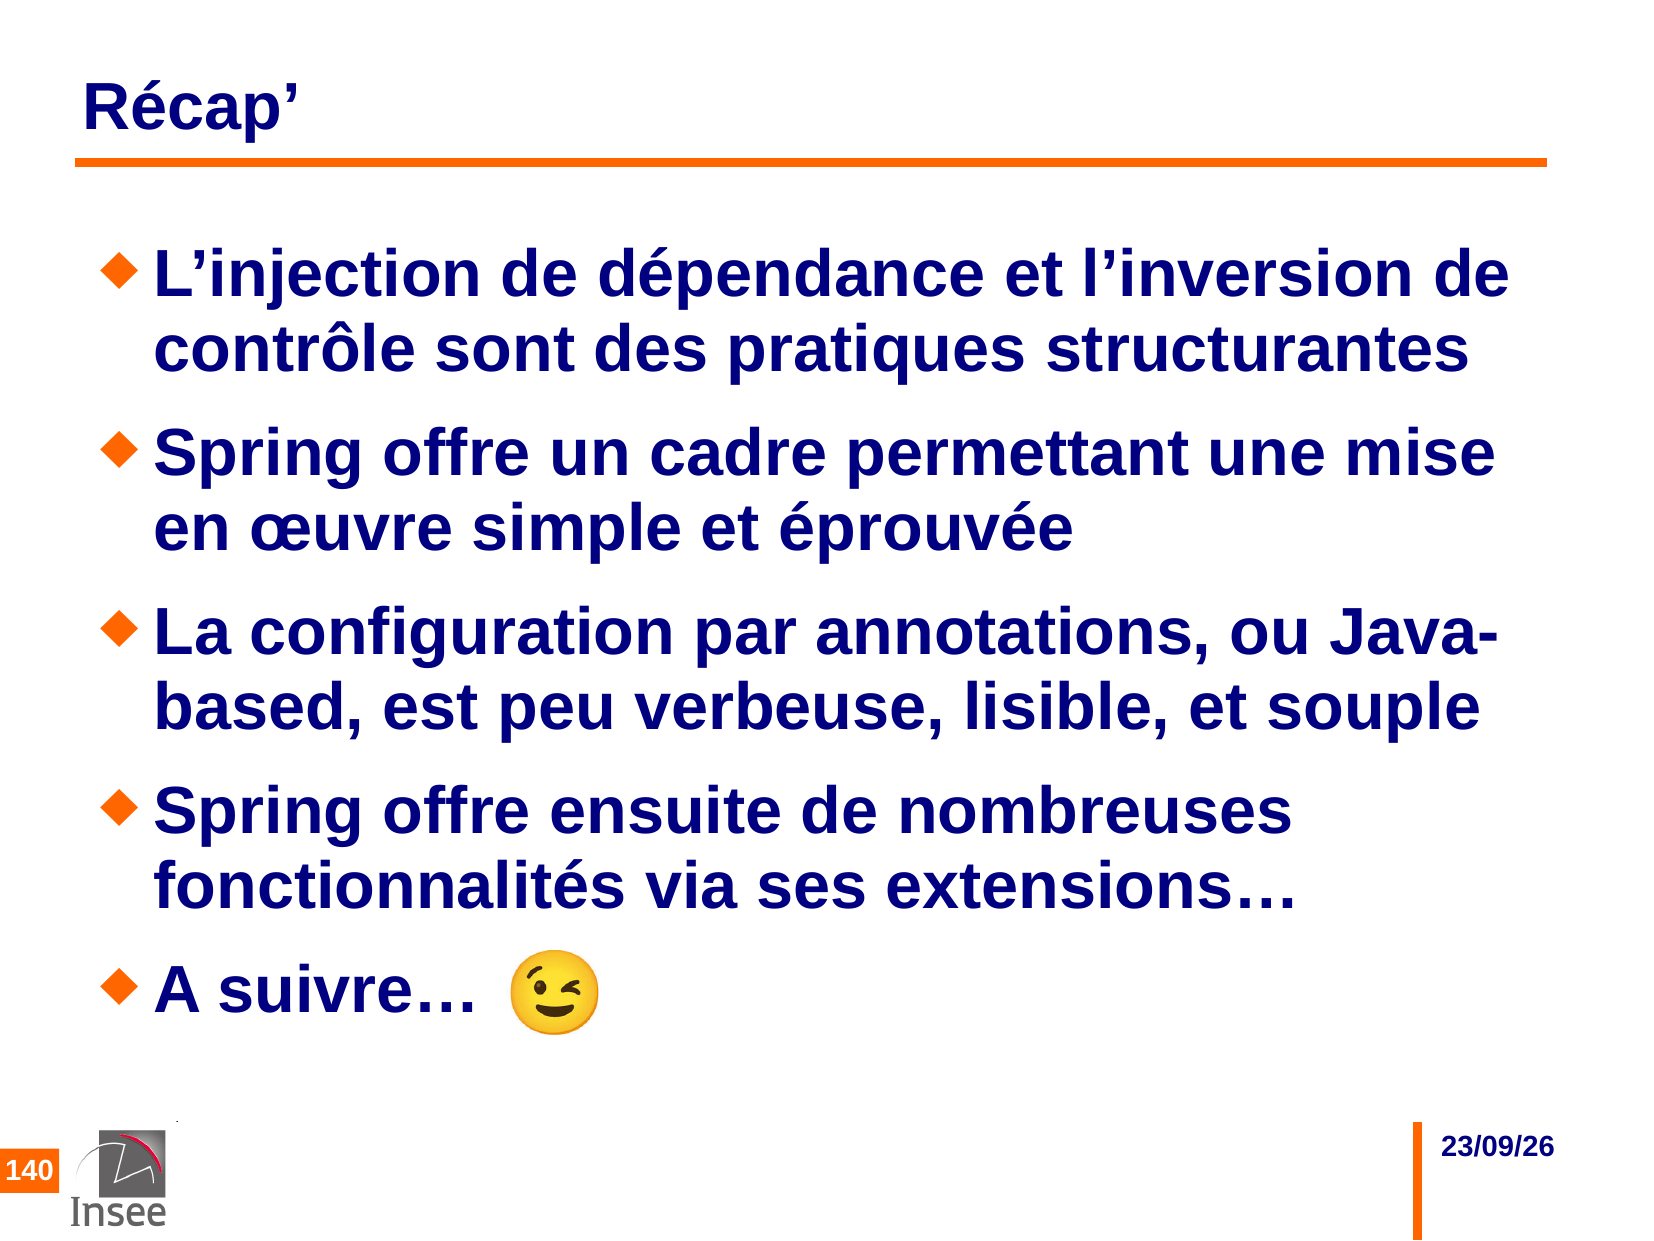

# Récap’
L’injection de dépendance et l’inversion de contrôle sont des pratiques structurantes
Spring offre un cadre permettant une mise en œuvre simple et éprouvée
La configuration par annotations, ou Java-based, est peu verbeuse, lisible, et souple
Spring offre ensuite de nombreuses fonctionnalités via ses extensions…
A suivre…
140